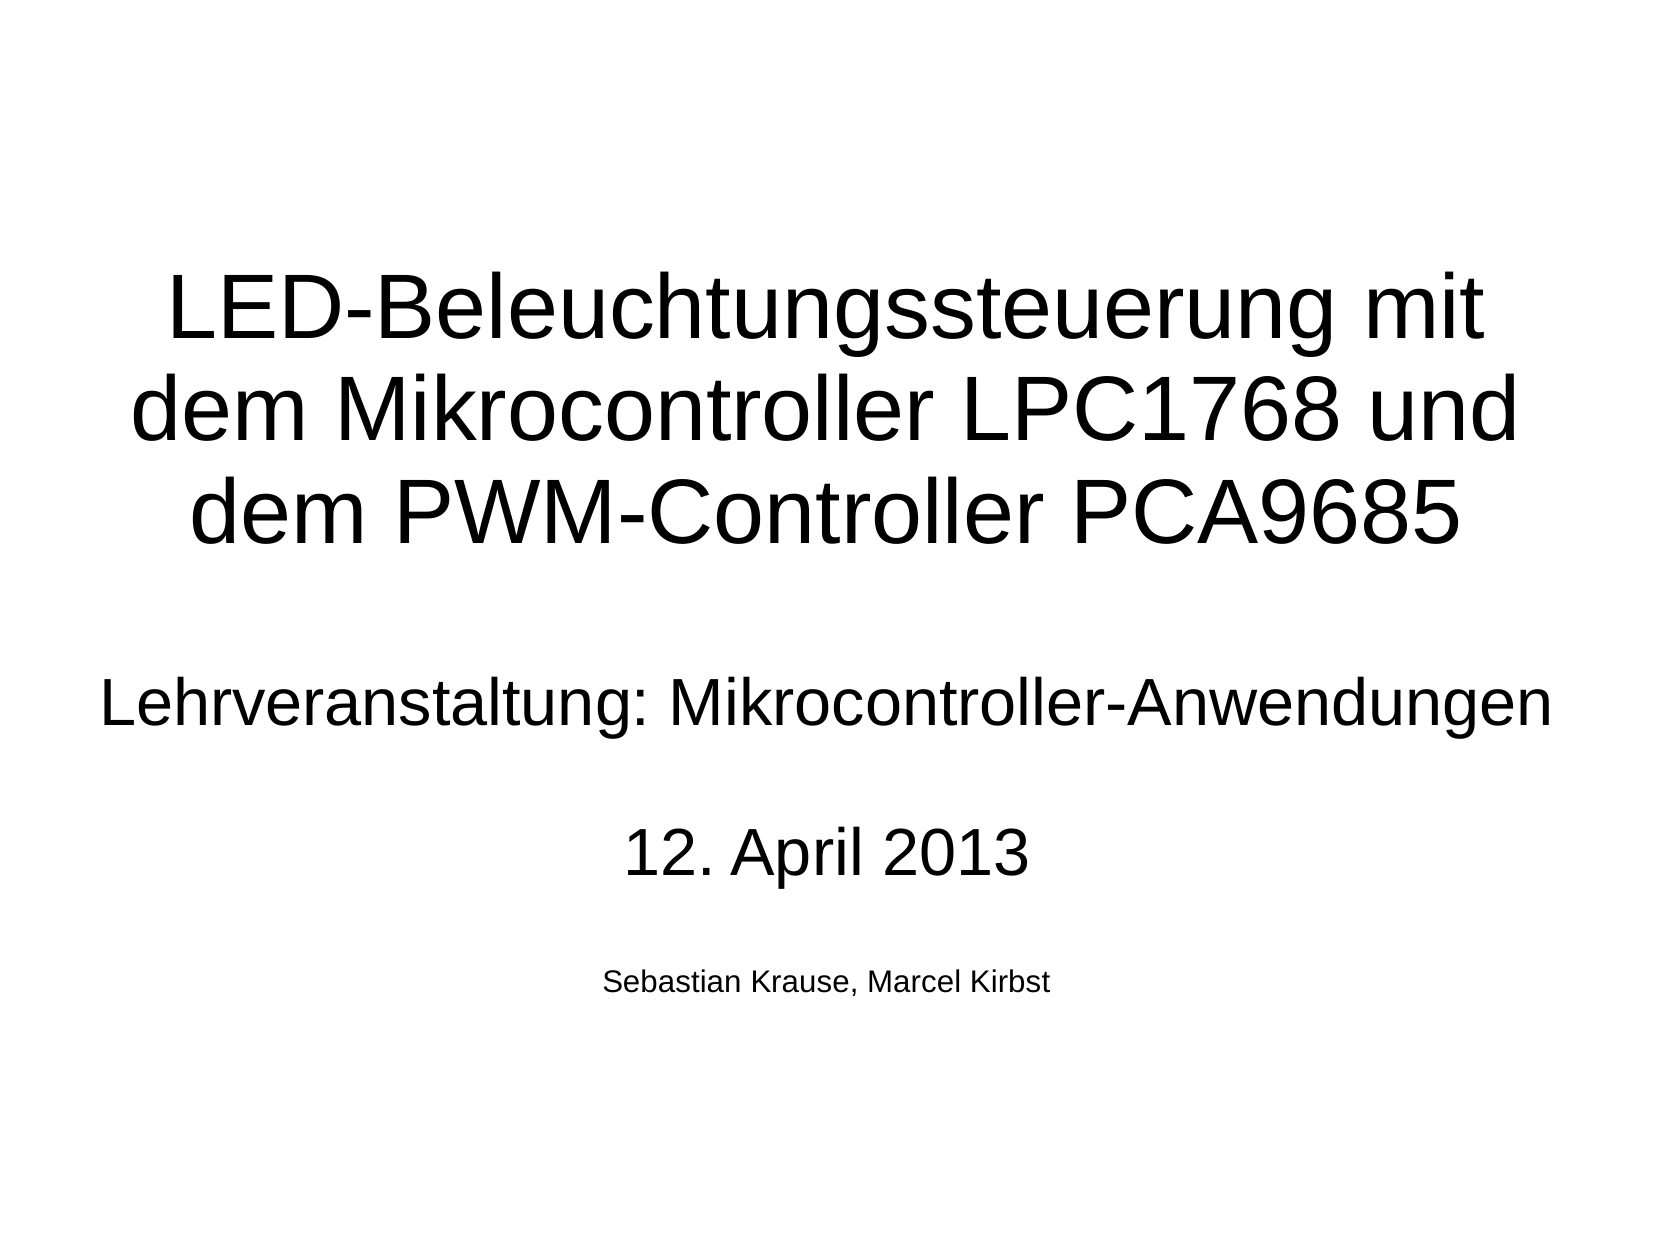

# LED-Beleuchtungssteuerung mit dem Mikrocontroller LPC1768 und dem PWM-Controller PCA9685 Lehrveranstaltung: Mikrocontroller-Anwendungen 12. April 2013 Sebastian Krause, Marcel Kirbst